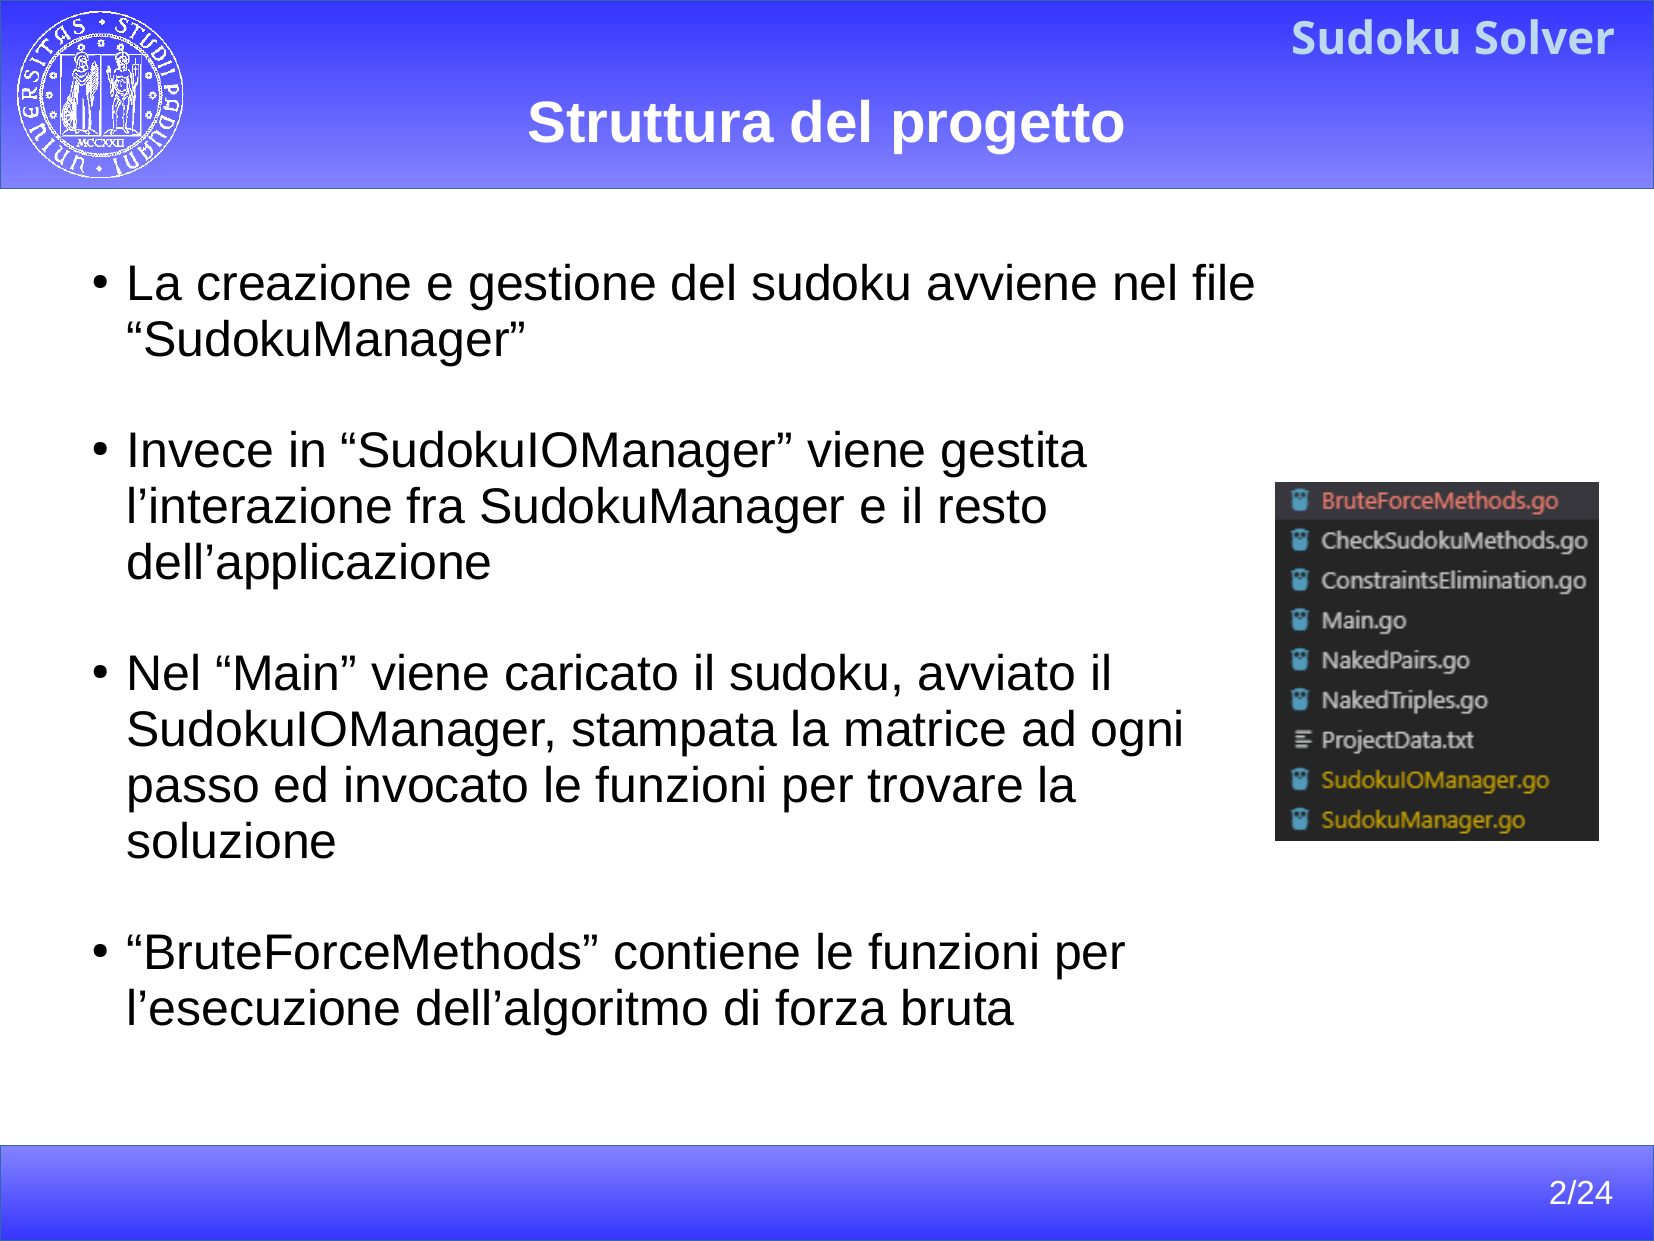

Sudoku Solver
Struttura del progetto
La creazione e gestione del sudoku avviene nel file “SudokuManager”
Invece in “SudokuIOManager” viene gestita l’interazione fra SudokuManager e il resto dell’applicazione
Nel “Main” viene caricato il sudoku, avviato il SudokuIOManager, stampata la matrice ad ogni passo ed invocato le funzioni per trovare la soluzione
“BruteForceMethods” contiene le funzioni per l’esecuzione dell’algoritmo di forza bruta
2/24